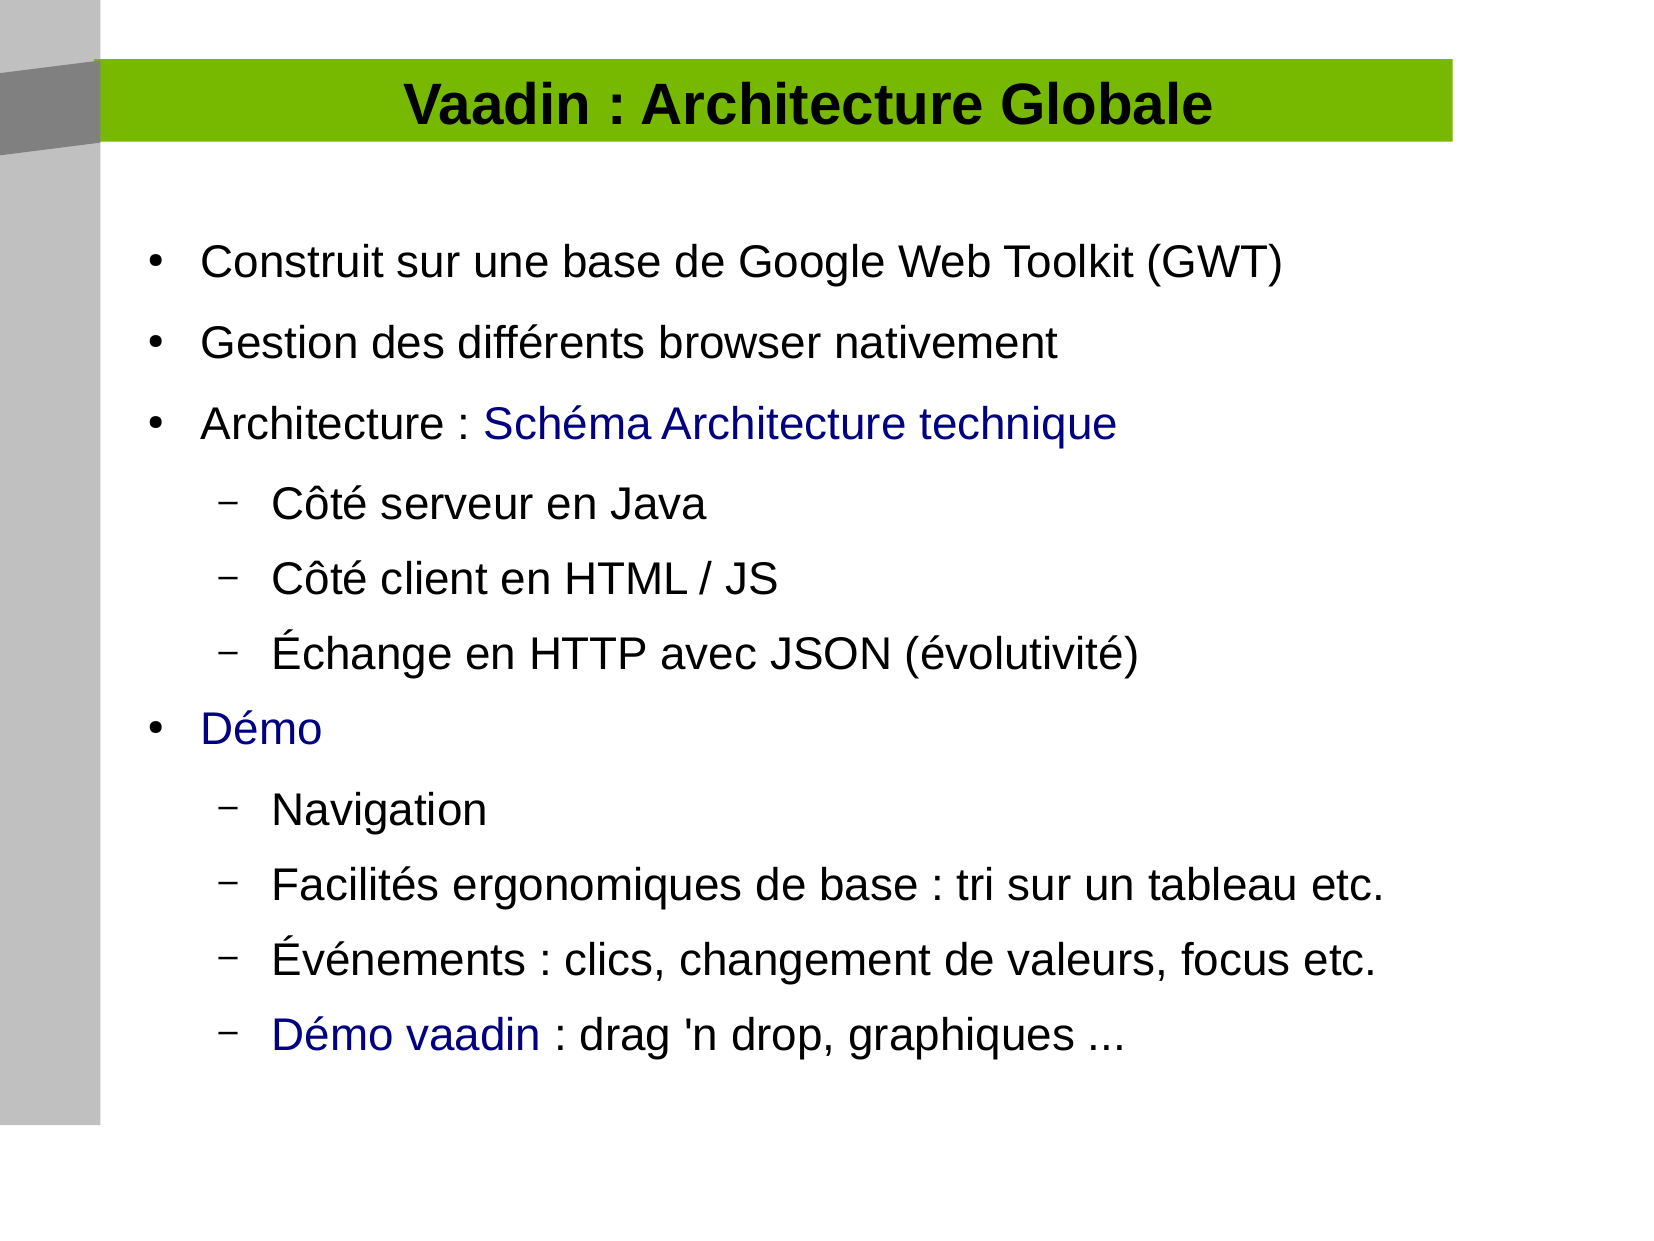

# Vaadin : Architecture Globale
Construit sur une base de Google Web Toolkit (GWT)
Gestion des différents browser nativement
Architecture : Schéma Architecture technique
Côté serveur en Java
Côté client en HTML / JS
Échange en HTTP avec JSON (évolutivité)
Démo
Navigation
Facilités ergonomiques de base : tri sur un tableau etc.
Événements : clics, changement de valeurs, focus etc.
Démo vaadin : drag 'n drop, graphiques ...